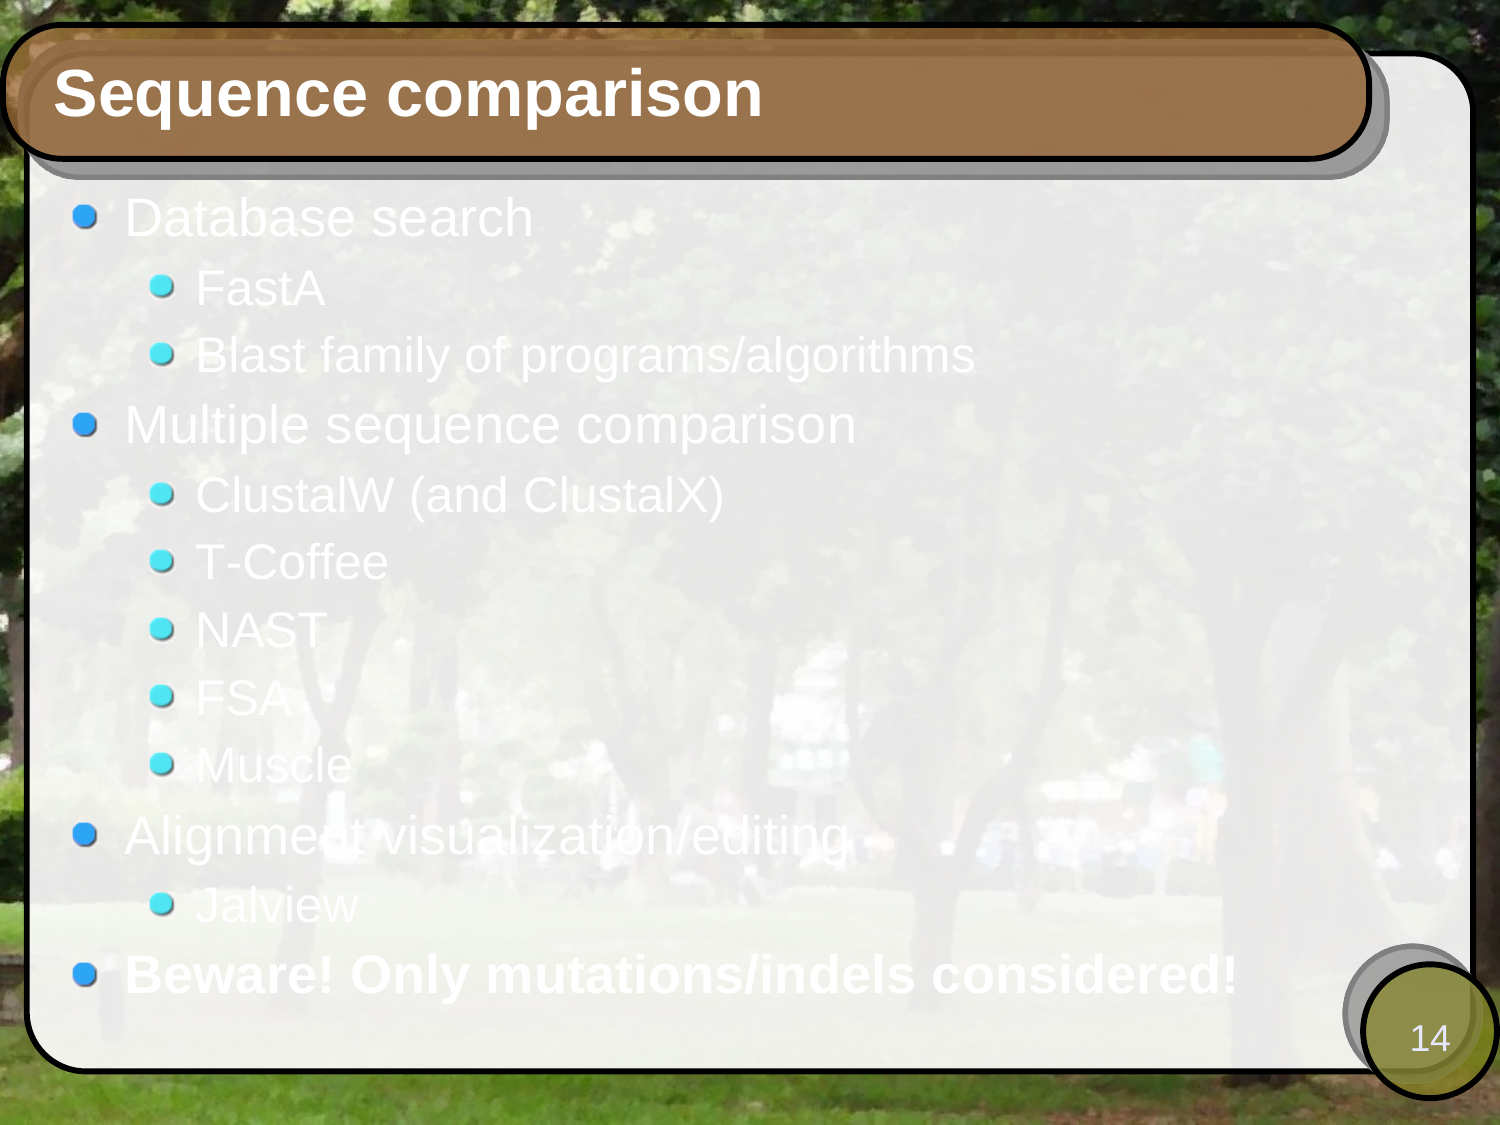

# Sequence comparison
Database search
FastA
Blast family of programs/algorithms
Multiple sequence comparison
ClustalW (and ClustalX)
T-Coffee
NAST
FSA
Muscle
Alignment visualization/editing
Jalview
Beware! Only mutations/indels considered!
14